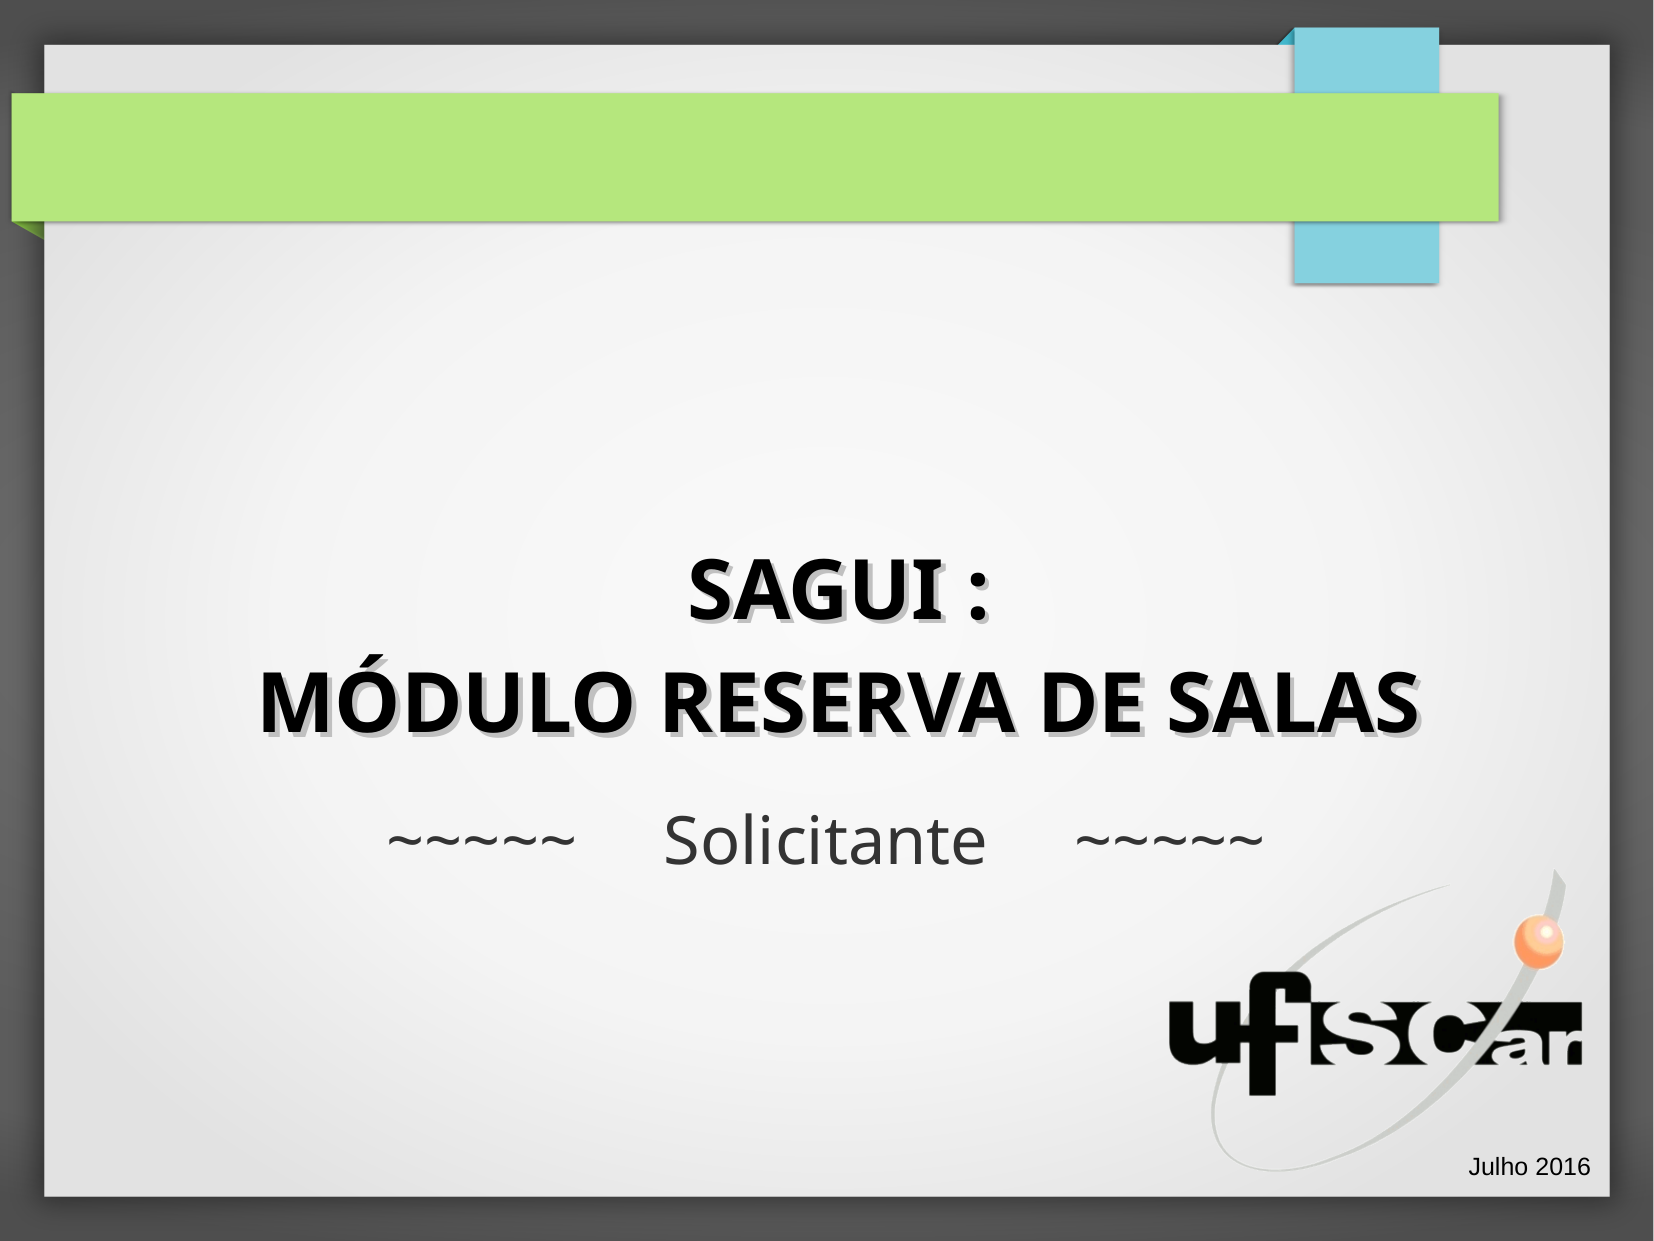

# SAGUI :
MÓDULO RESERVA DE SALAS
~~~~~ Solicitante ~~~~~
Julho 2016